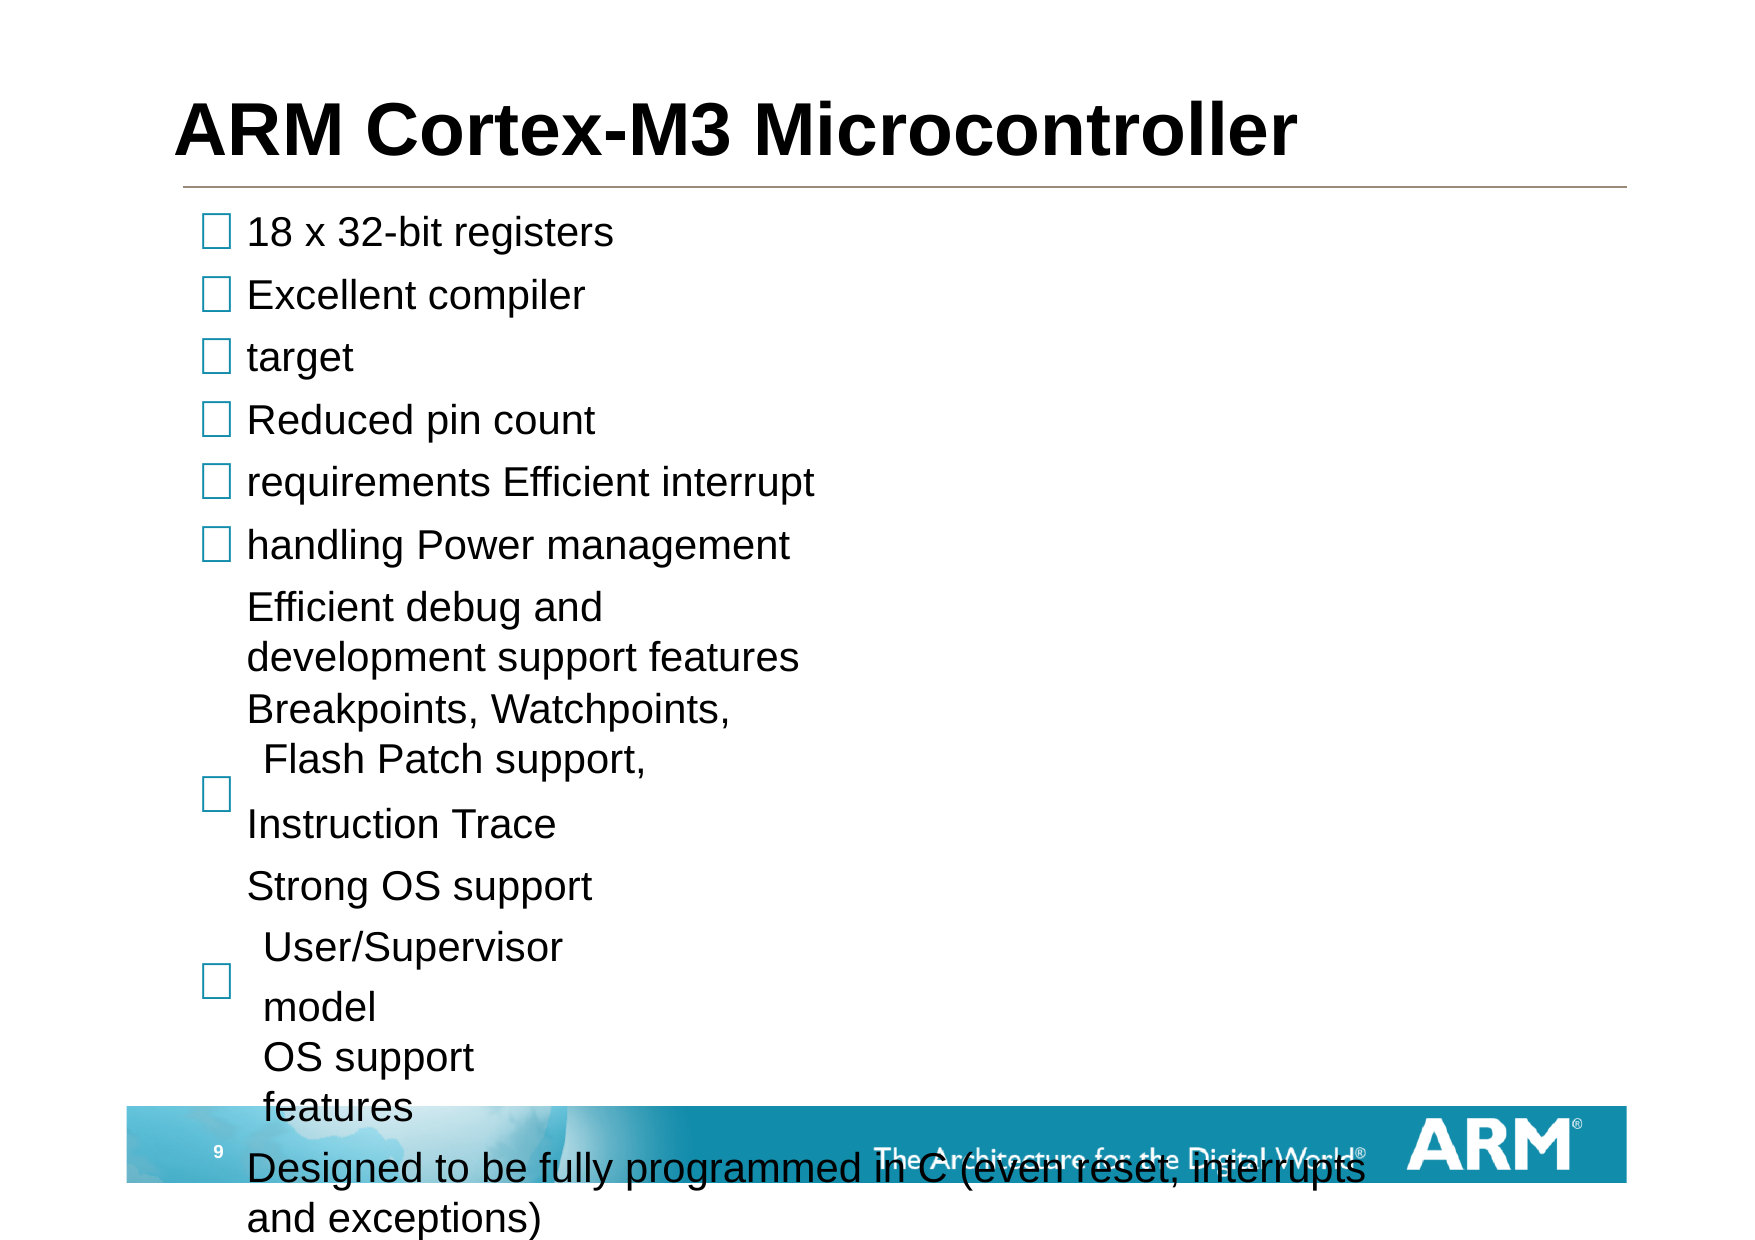

# ARM Cortex-M3 Microcontroller
18 x 32-bit registers Excellent compiler target
Reduced pin count requirements Efficient interrupt handling Power management
Efficient debug and development support features
Breakpoints, Watchpoints,
Flash Patch support,
Instruction Trace Strong OS support
User/Supervisor model
OS support features
Designed to be fully programmed in C (even reset, interrupts and exceptions)







